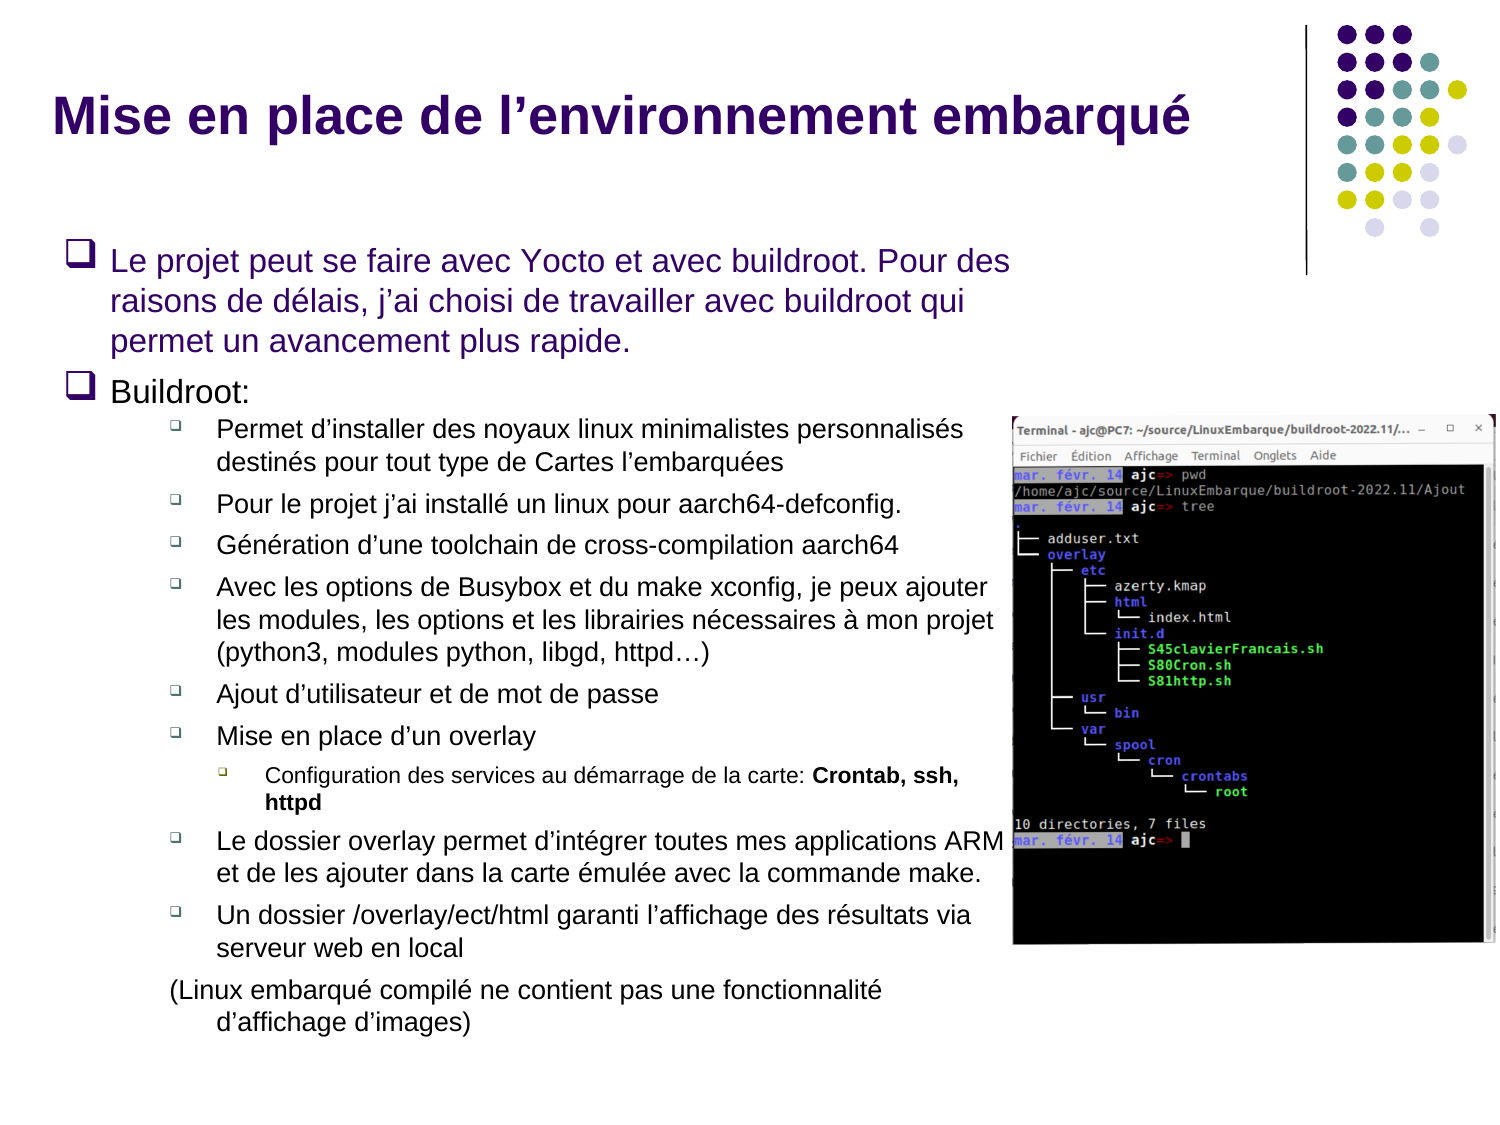

Mise en place de l’environnement embarqué
Le projet peut se faire avec Yocto et avec buildroot. Pour des raisons de délais, j’ai choisi de travailler avec buildroot qui permet un avancement plus rapide.
Buildroot:
Permet d’installer des noyaux linux minimalistes personnalisés destinés pour tout type de Cartes l’embarquées
Pour le projet j’ai installé un linux pour aarch64-defconfig.
Génération d’une toolchain de cross-compilation aarch64
Avec les options de Busybox et du make xconfig, je peux ajouter les modules, les options et les librairies nécessaires à mon projet (python3, modules python, libgd, httpd…)
Ajout d’utilisateur et de mot de passe
Mise en place d’un overlay
Configuration des services au démarrage de la carte: Crontab, ssh, httpd
Le dossier overlay permet d’intégrer toutes mes applications ARM et de les ajouter dans la carte émulée avec la commande make.
Un dossier /overlay/ect/html garanti l’affichage des résultats via serveur web en local
(Linux embarqué compilé ne contient pas une fonctionnalité d’affichage d’images)